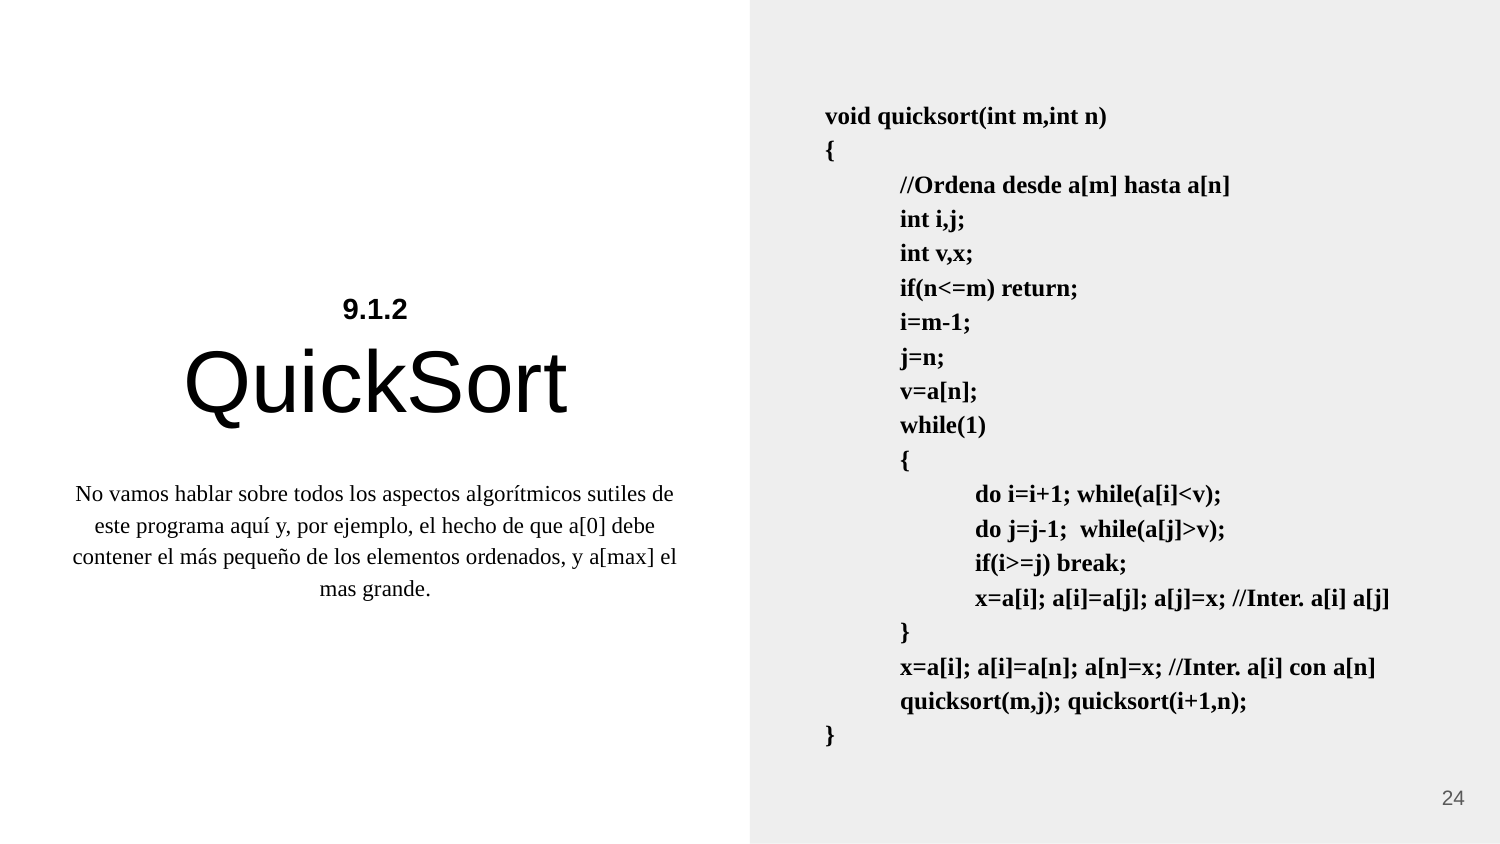

void quicksort(int m,int n)
{
	//Ordena desde a[m] hasta a[n]
	int i,j;
	int v,x;
	if(n<=m) return;
	i=m-1;
	j=n;
	v=a[n];
	while(1)
	{
		do i=i+1; while(a[i]<v);
		do j=j-1; while(a[j]>v);
		if(i>=j) break;
		x=a[i]; a[i]=a[j]; a[j]=x; //Inter. a[i] a[j]
}
x=a[i]; a[i]=a[n]; a[n]=x; //Inter. a[i] con a[n]
quicksort(m,j); quicksort(i+1,n);
}
# 9.1.2 QuickSort
No vamos hablar sobre todos los aspectos algorítmicos sutiles de este programa aquí y, por ejemplo, el hecho de que a[0] debe contener el más pequeño de los elementos ordenados, y a[max] el mas grande.